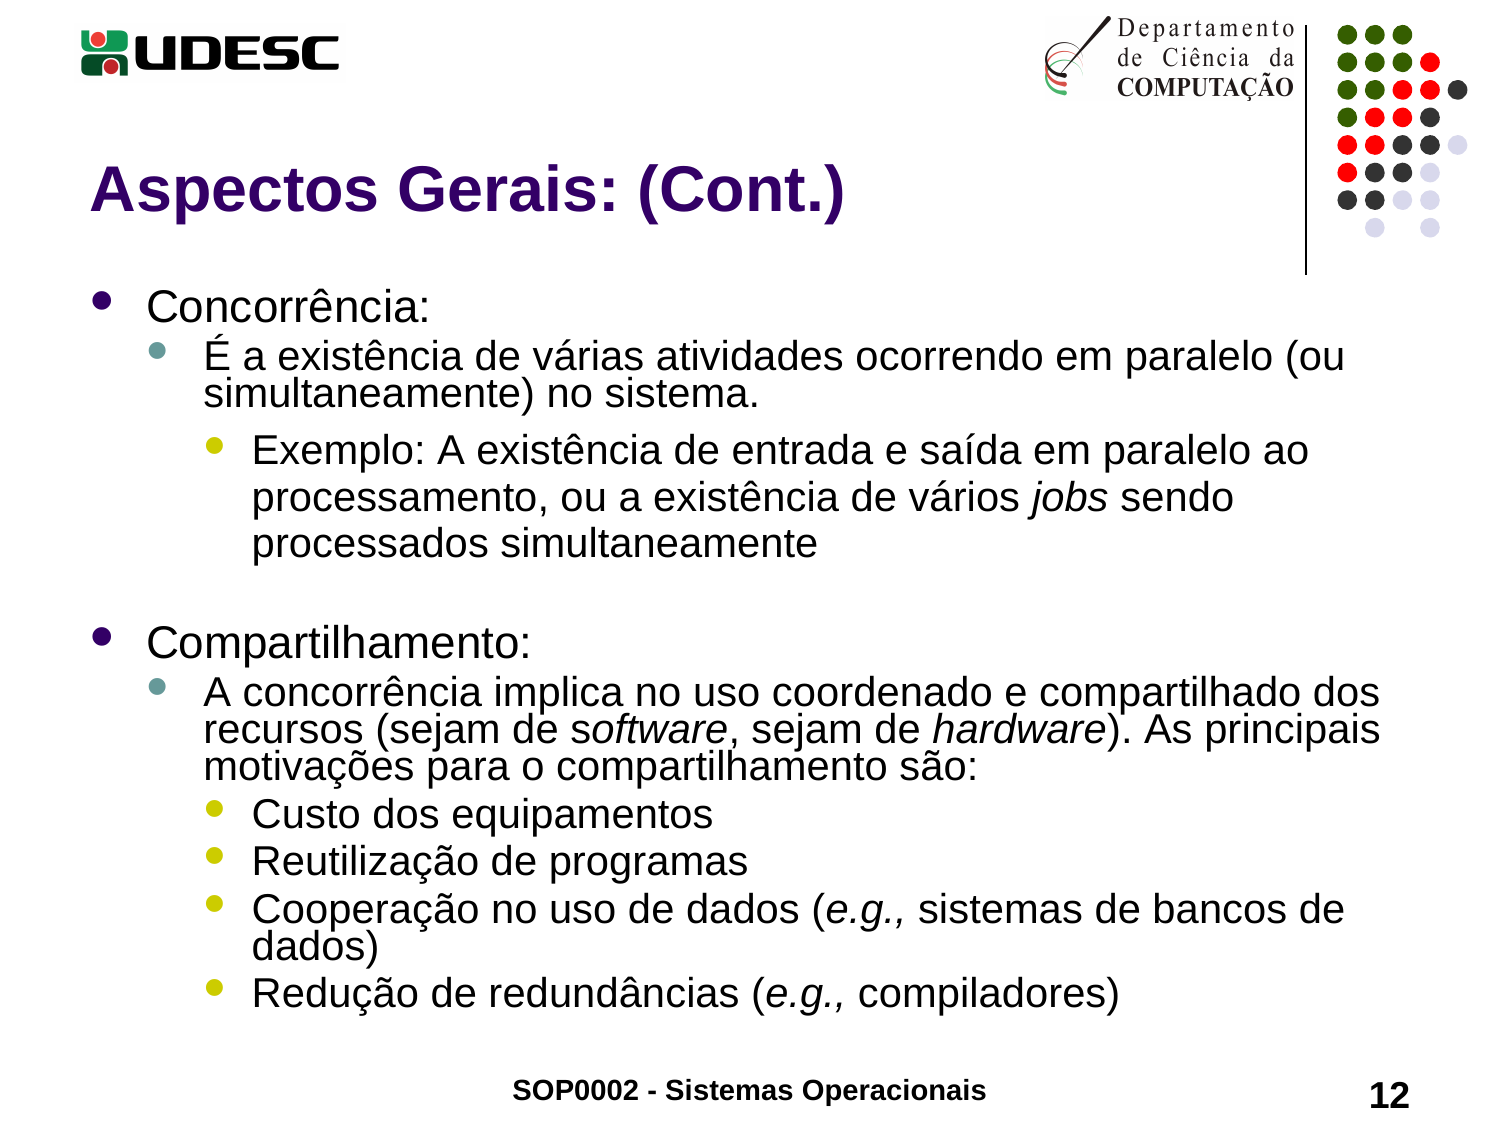

# Aspectos Gerais: (Cont.)
Concorrência:
É a existência de várias atividades ocorrendo em paralelo (ou simultaneamente) no sistema.
Exemplo: A existência de entrada e saída em paralelo ao processamento, ou a existência de vários jobs sendo processados simultaneamente
Compartilhamento:
A concorrência implica no uso coordenado e compartilhado dos recursos (sejam de software, sejam de hardware). As principais motivações para o compartilhamento são:
Custo dos equipamentos
Reutilização de programas
Cooperação no uso de dados (e.g., sistemas de bancos de dados)
Redução de redundâncias (e.g., compiladores)
12